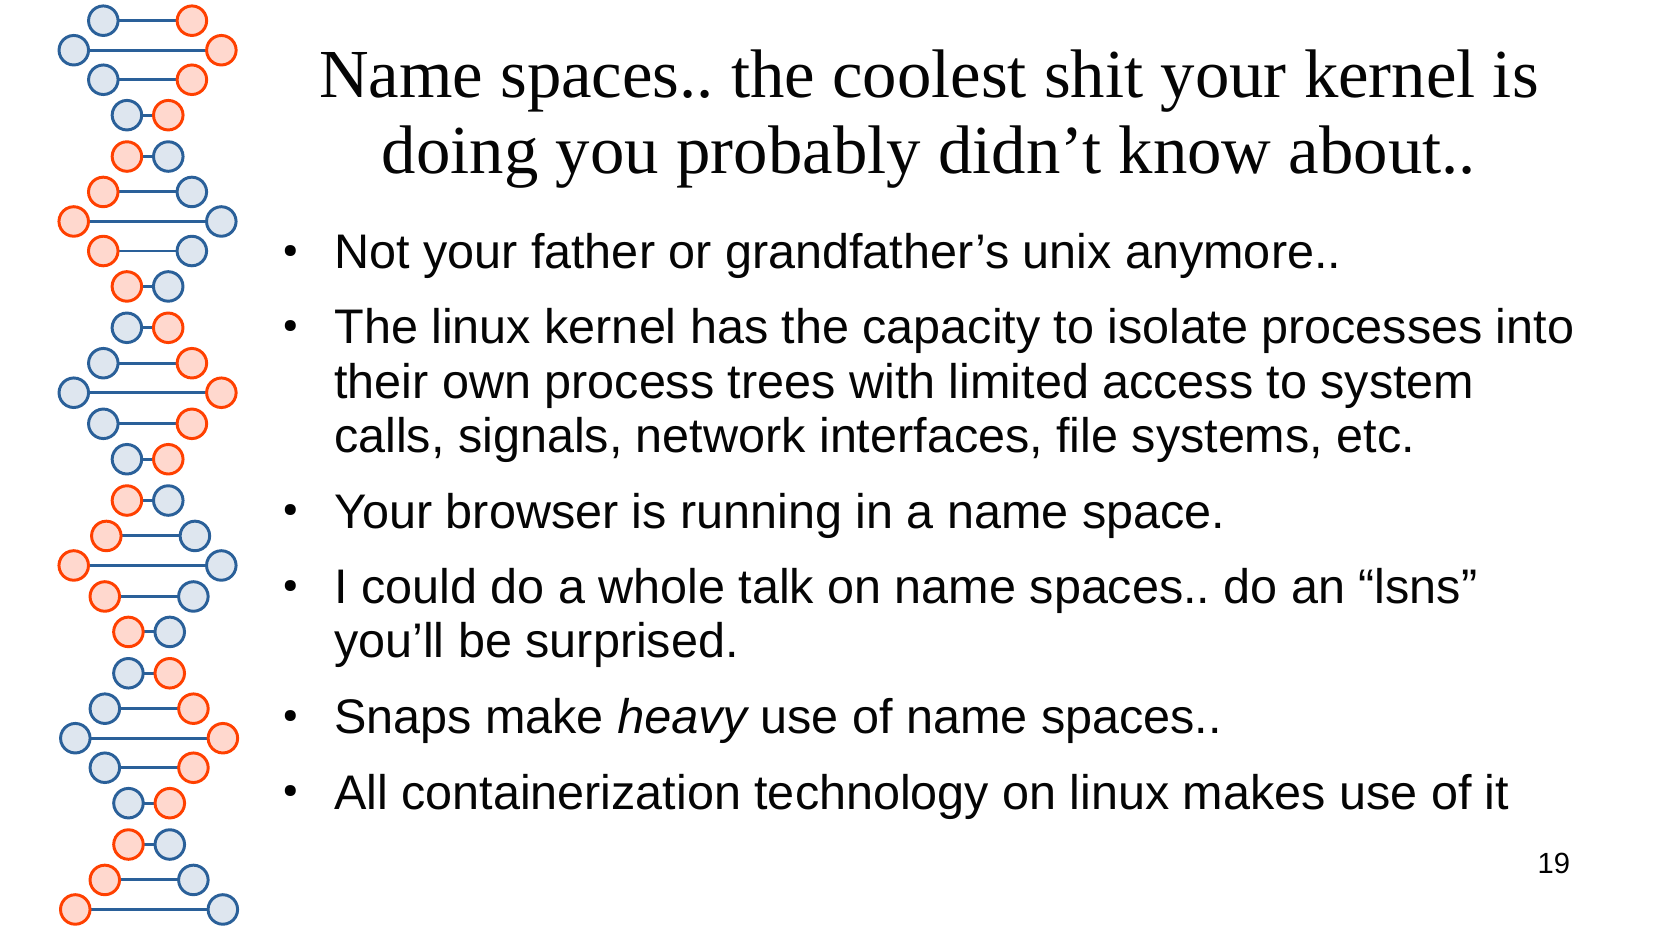

# Name spaces.. the coolest shit your kernel is doing you probably didn’t know about..
Not your father or grandfather’s unix anymore..
The linux kernel has the capacity to isolate processes into their own process trees with limited access to system calls, signals, network interfaces, file systems, etc.
Your browser is running in a name space.
I could do a whole talk on name spaces.. do an “lsns” you’ll be surprised.
Snaps make heavy use of name spaces..
All containerization technology on linux makes use of it
19